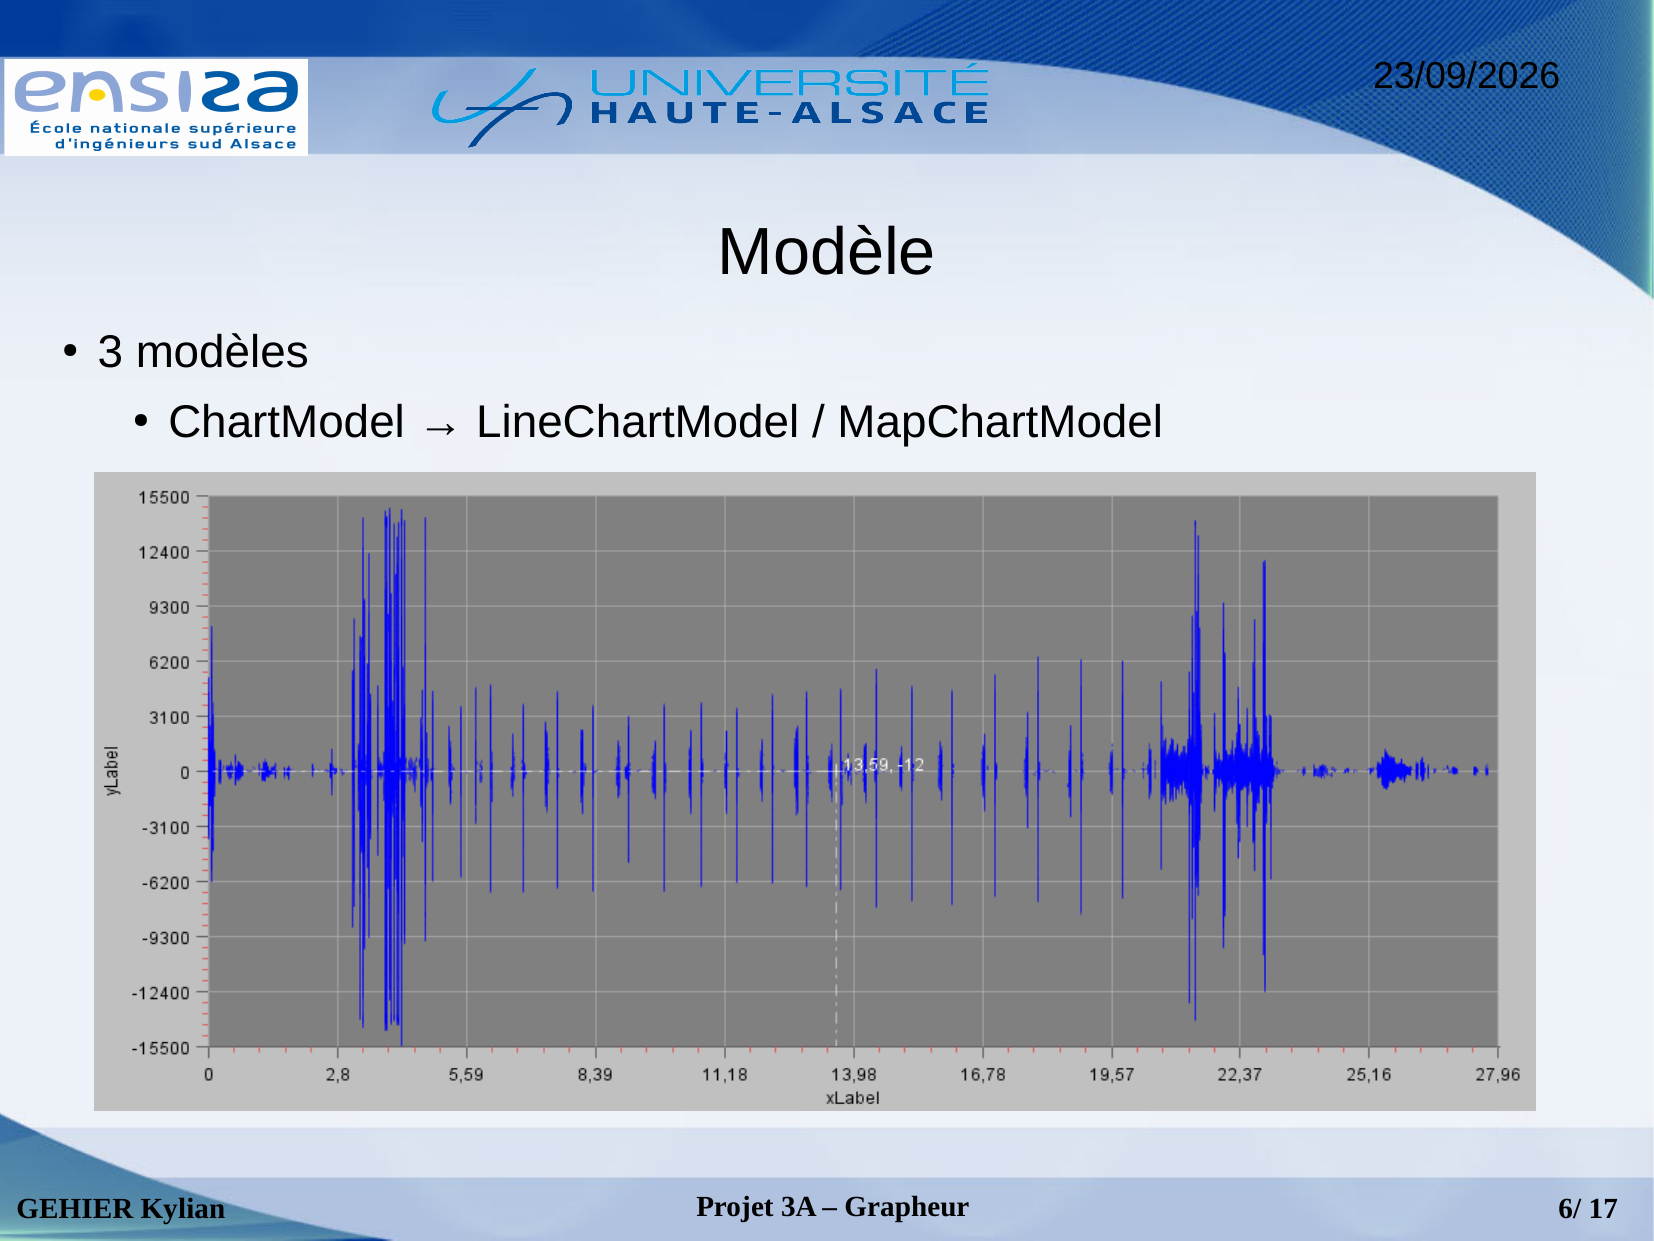

# Modèle
3 modèles
ChartModel → LineChartModel / MapChartModel
6